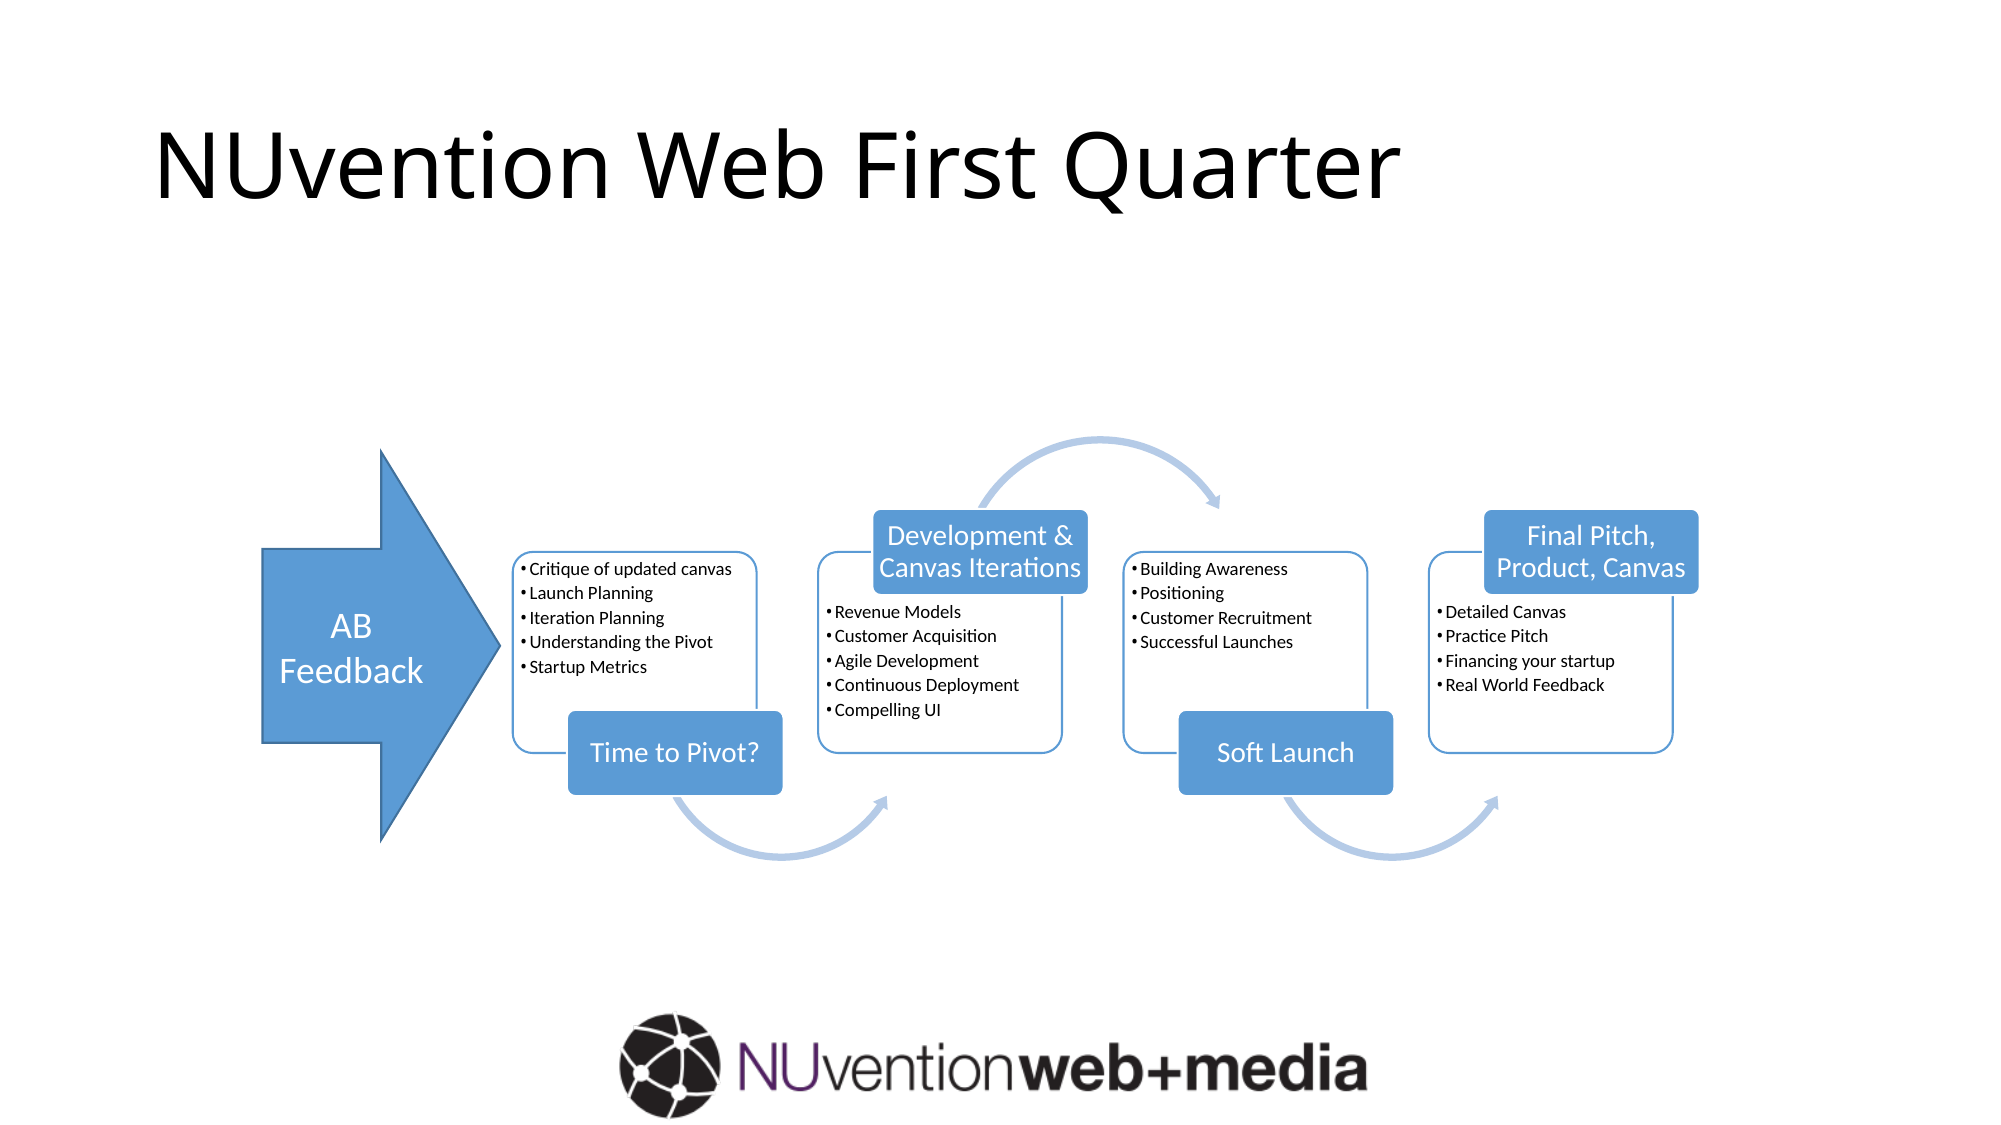

# NUvention Web First Quarter
Development & Canvas Iterations
Final Pitch, Product, Canvas
Critique of updated canvas
Launch Planning
Iteration Planning
Understanding the Pivot
Startup Metrics
Revenue Models
Customer Acquisition
Agile Development
Continuous Deployment
Compelling UI
Building Awareness
Positioning
Customer Recruitment
Successful Launches
Detailed Canvas
Practice Pitch
Financing your startup
Real World Feedback
Time to Pivot?
Soft Launch
AB Feedback